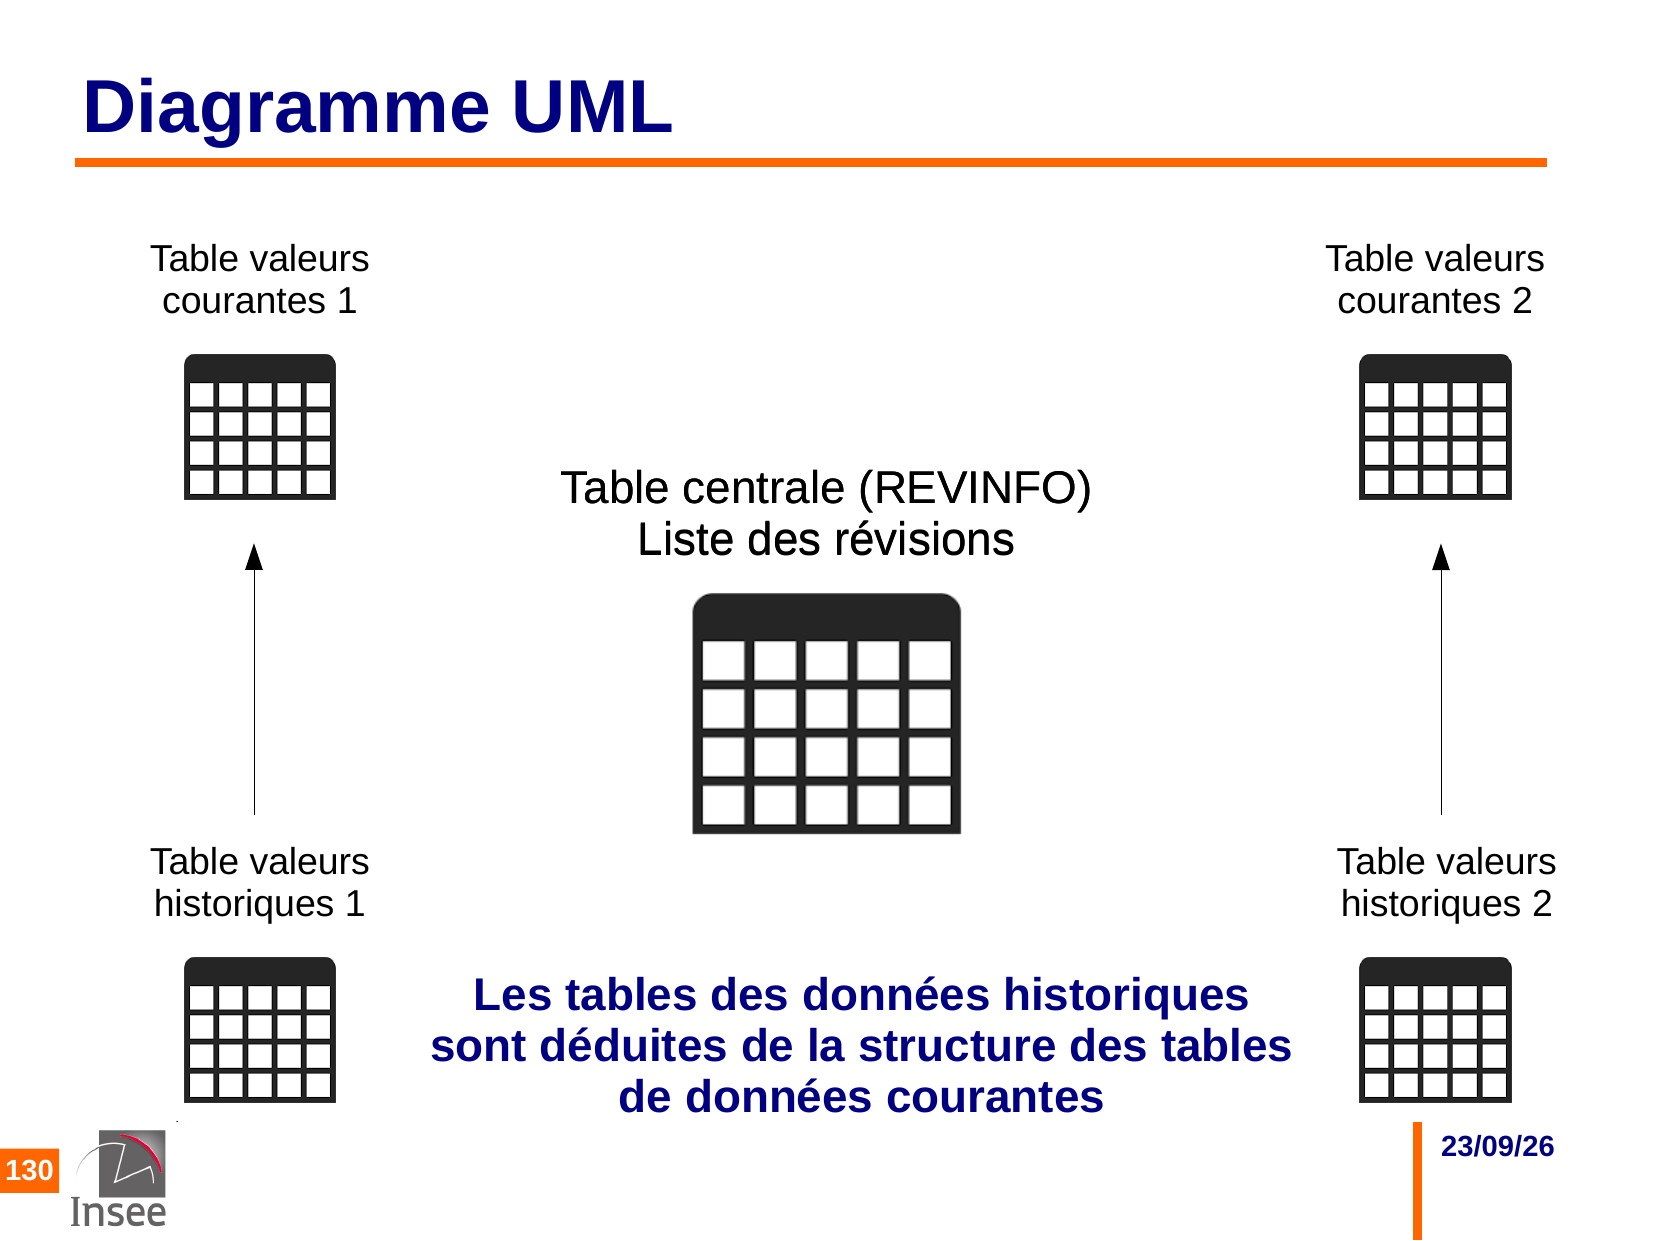

# Diagramme UML
Table valeurs
courantes 1
Table valeurs
courantes 2
Table centrale (REVINFO)
Liste des révisions
Table centrale (REVINFO)
Liste des révisions
Table valeurs
historiques 1
Table valeurs
historiques 2
Les tables des données historiques sont déduites de la structure des tables de données courantes
130